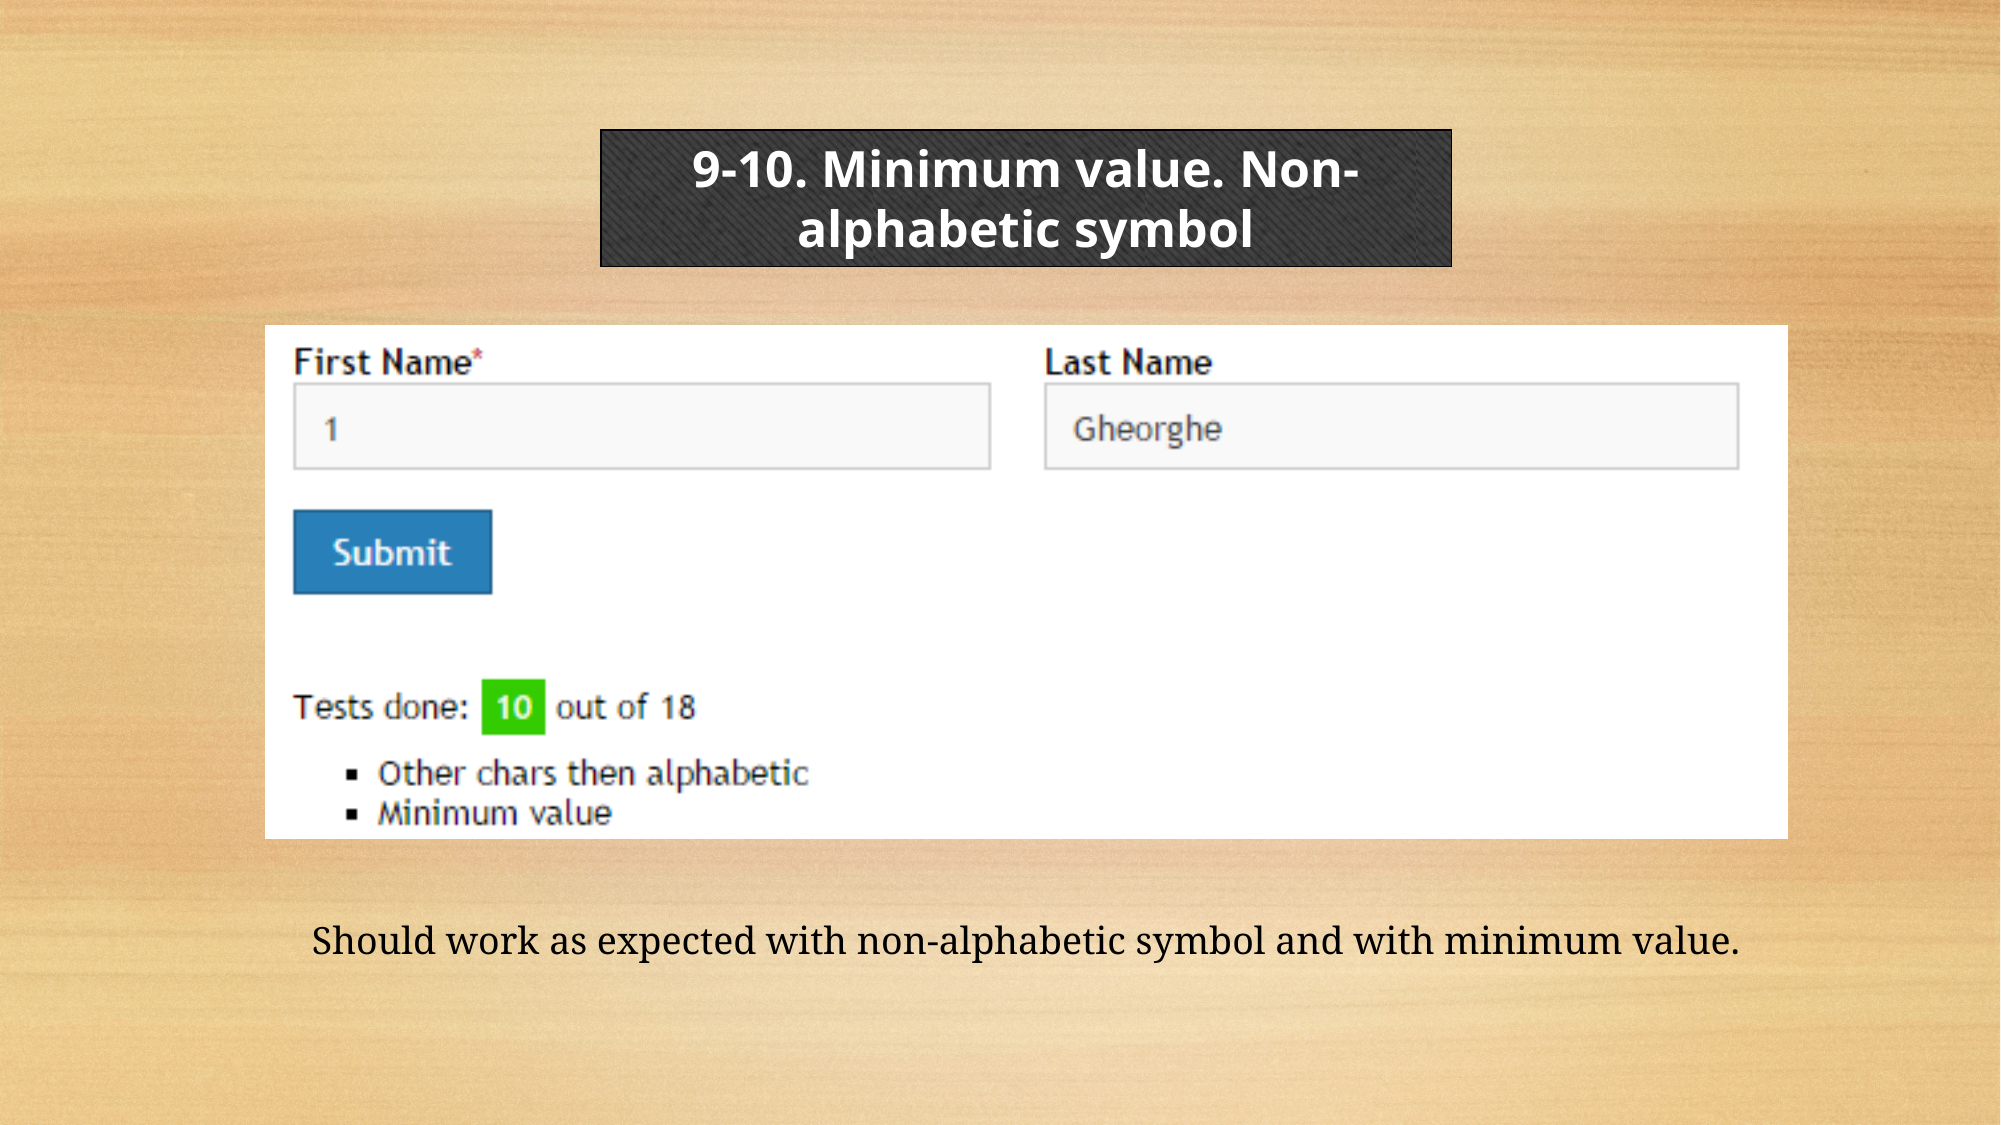

9-10. Minimum value. Non-alphabetic symbol
Should work as expected with non-alphabetic symbol and with minimum value.